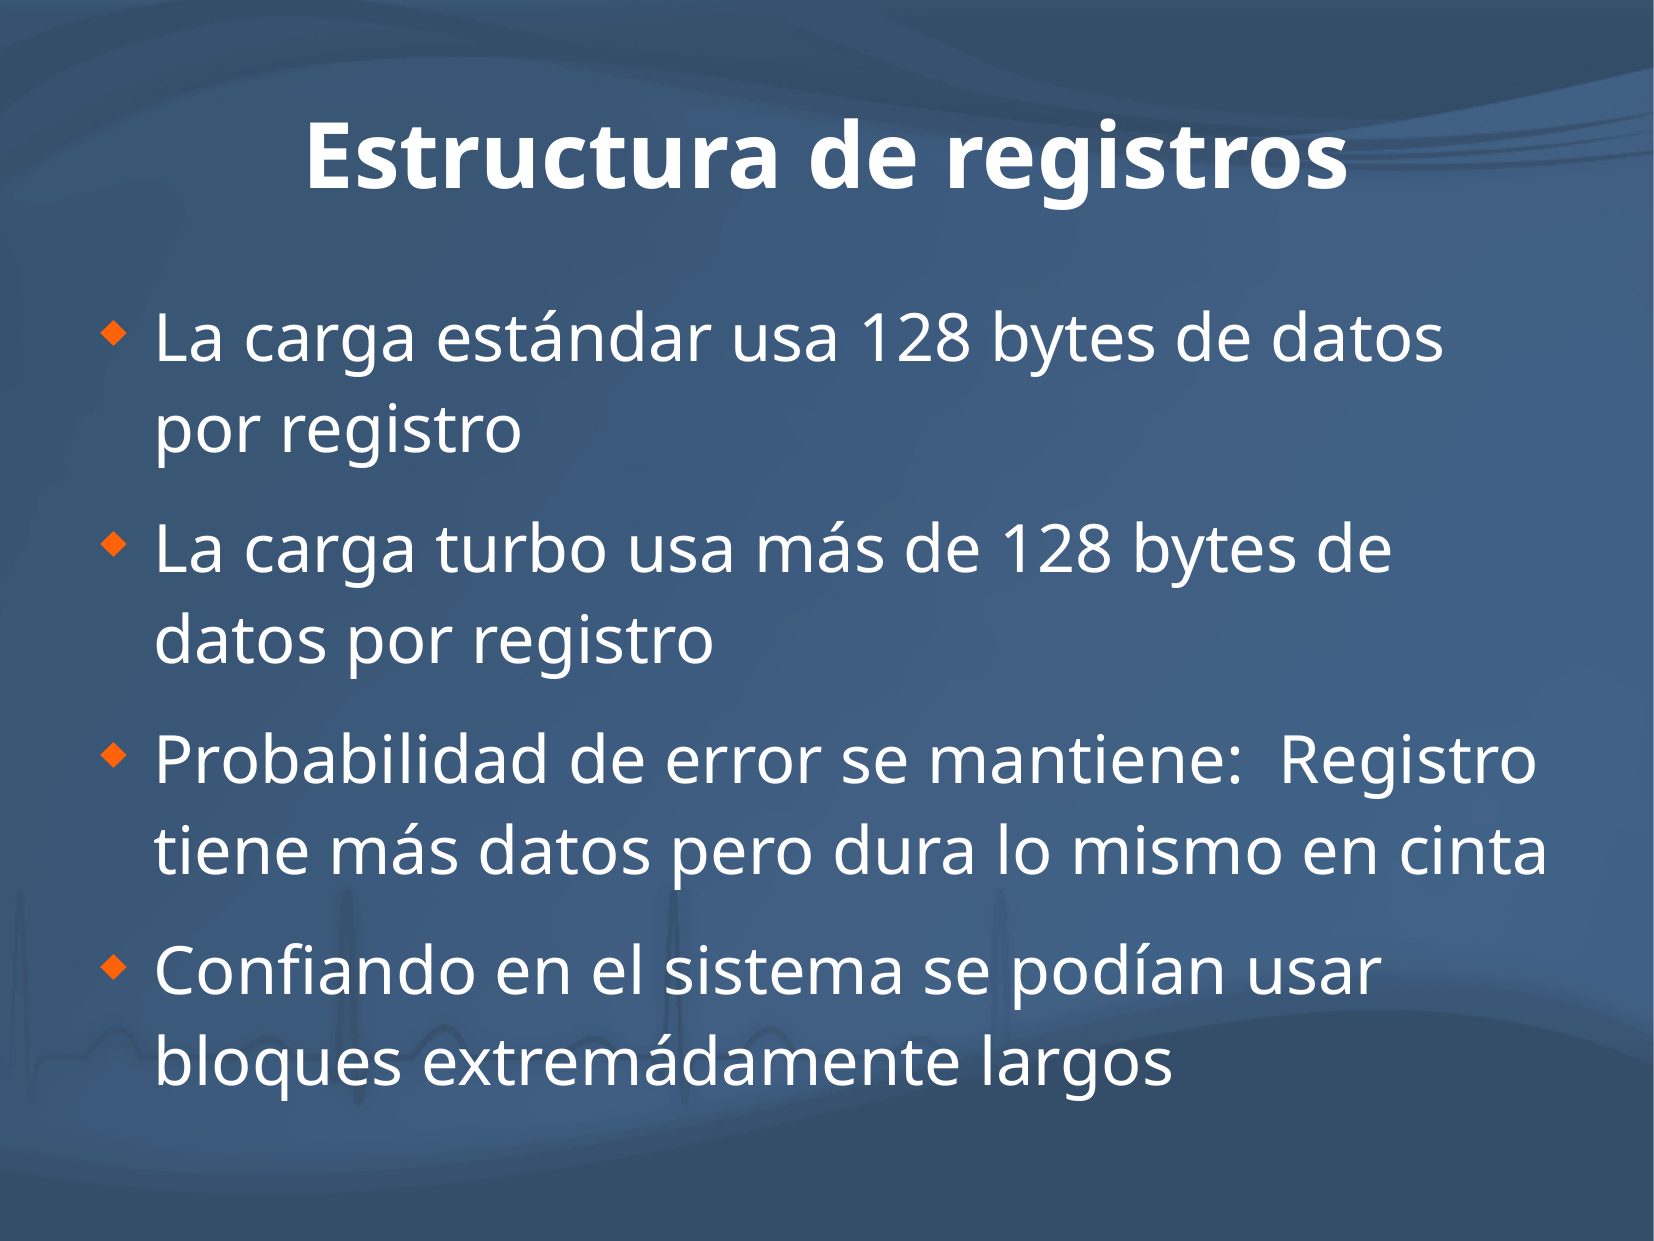

# Estructura de registros
La carga estándar usa 128 bytes de datos por registro
La carga turbo usa más de 128 bytes de datos por registro
Probabilidad de error se mantiene: Registro tiene más datos pero dura lo mismo en cinta
Confiando en el sistema se podían usar bloques extremádamente largos